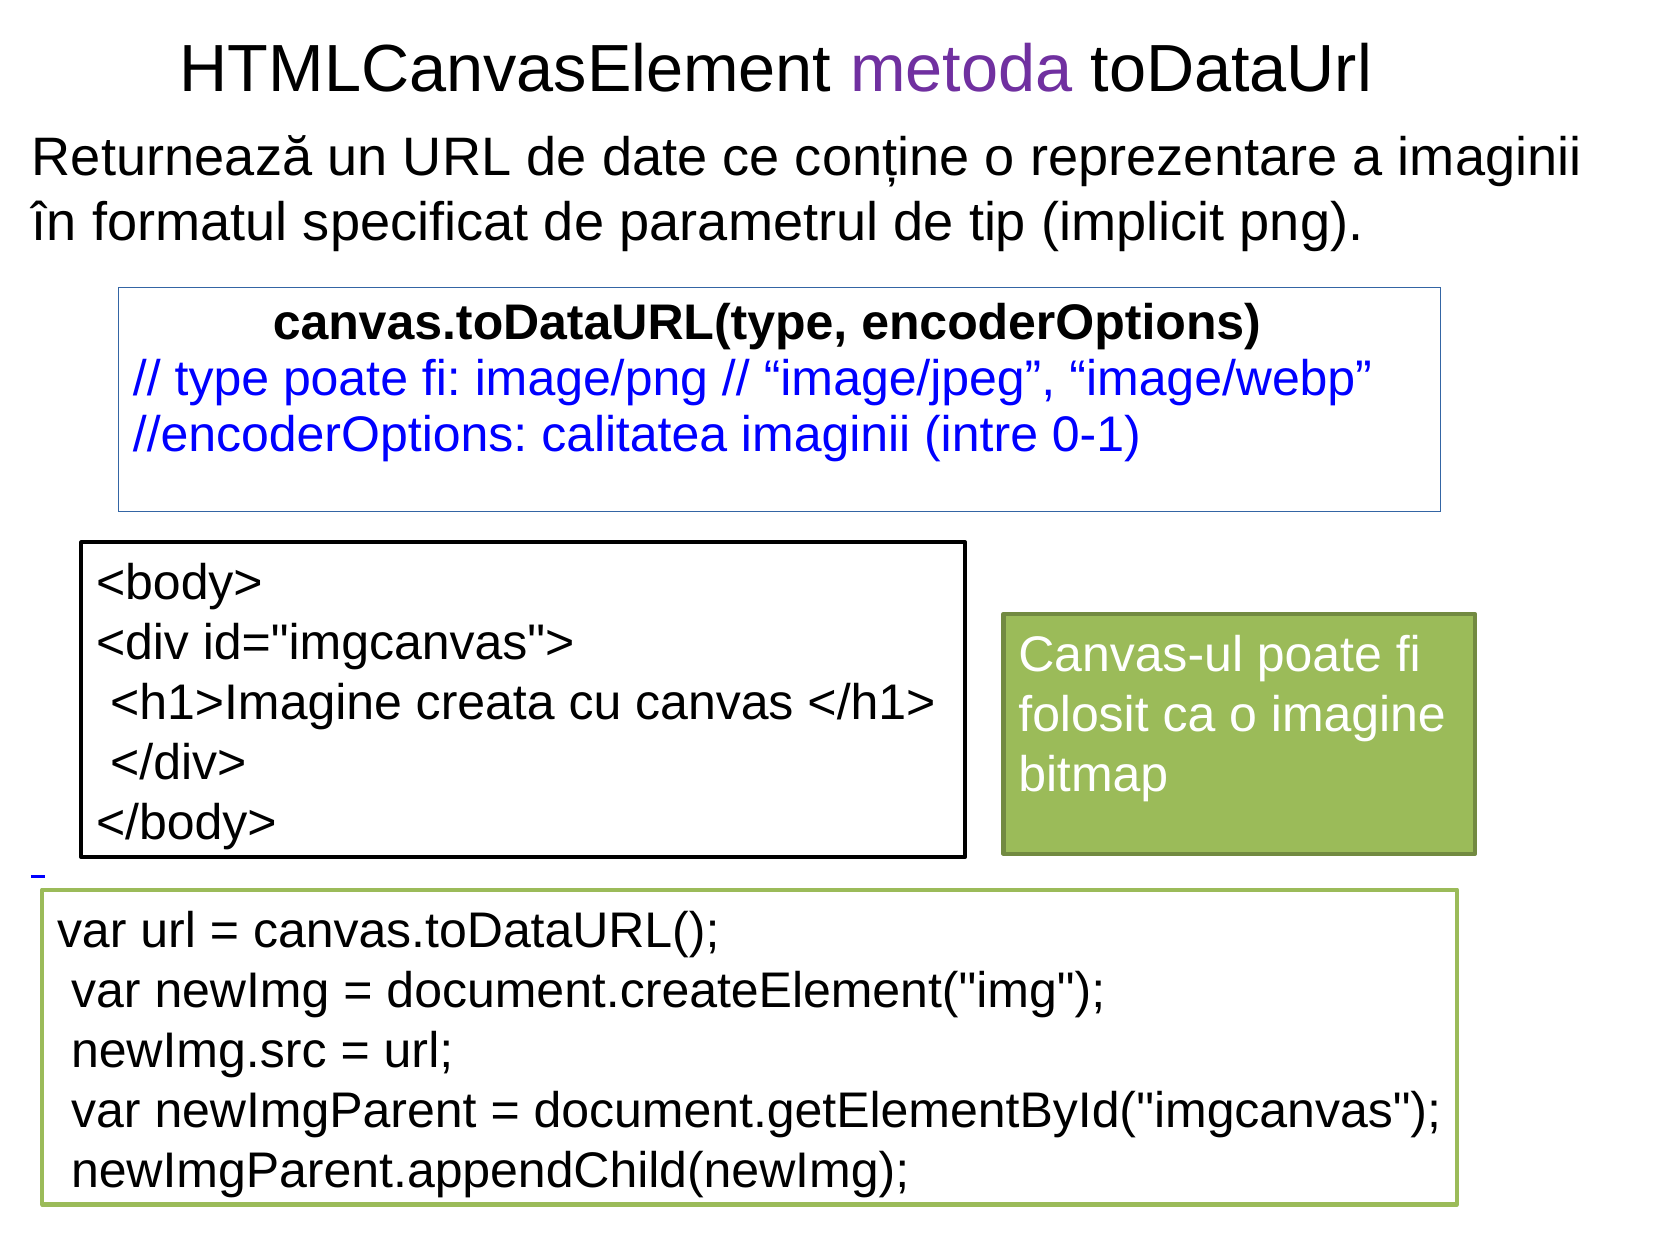

HTMLCanvasElement metoda toDataUrl
Returnează un URL de date ce conține o reprezentare a imaginii în formatul specificat de parametrul de tip (implicit png).
 canvas.toDataURL(type, encoderOptions)
// type poate fi: image/png // “image/jpeg”, “image/webp”
//encoderOptions: calitatea imaginii (intre 0-1)
<body>
<div id="imgcanvas">
 <h1>Imagine creata cu canvas </h1>
 </div>
</body>
Canvas-ul poate fi
folosit ca o imagine
bitmap
var url = canvas.toDataURL();
 var newImg = document.createElement("img");
 newImg.src = url;
 var newImgParent = document.getElementById("imgcanvas");
 newImgParent.appendChild(newImg);